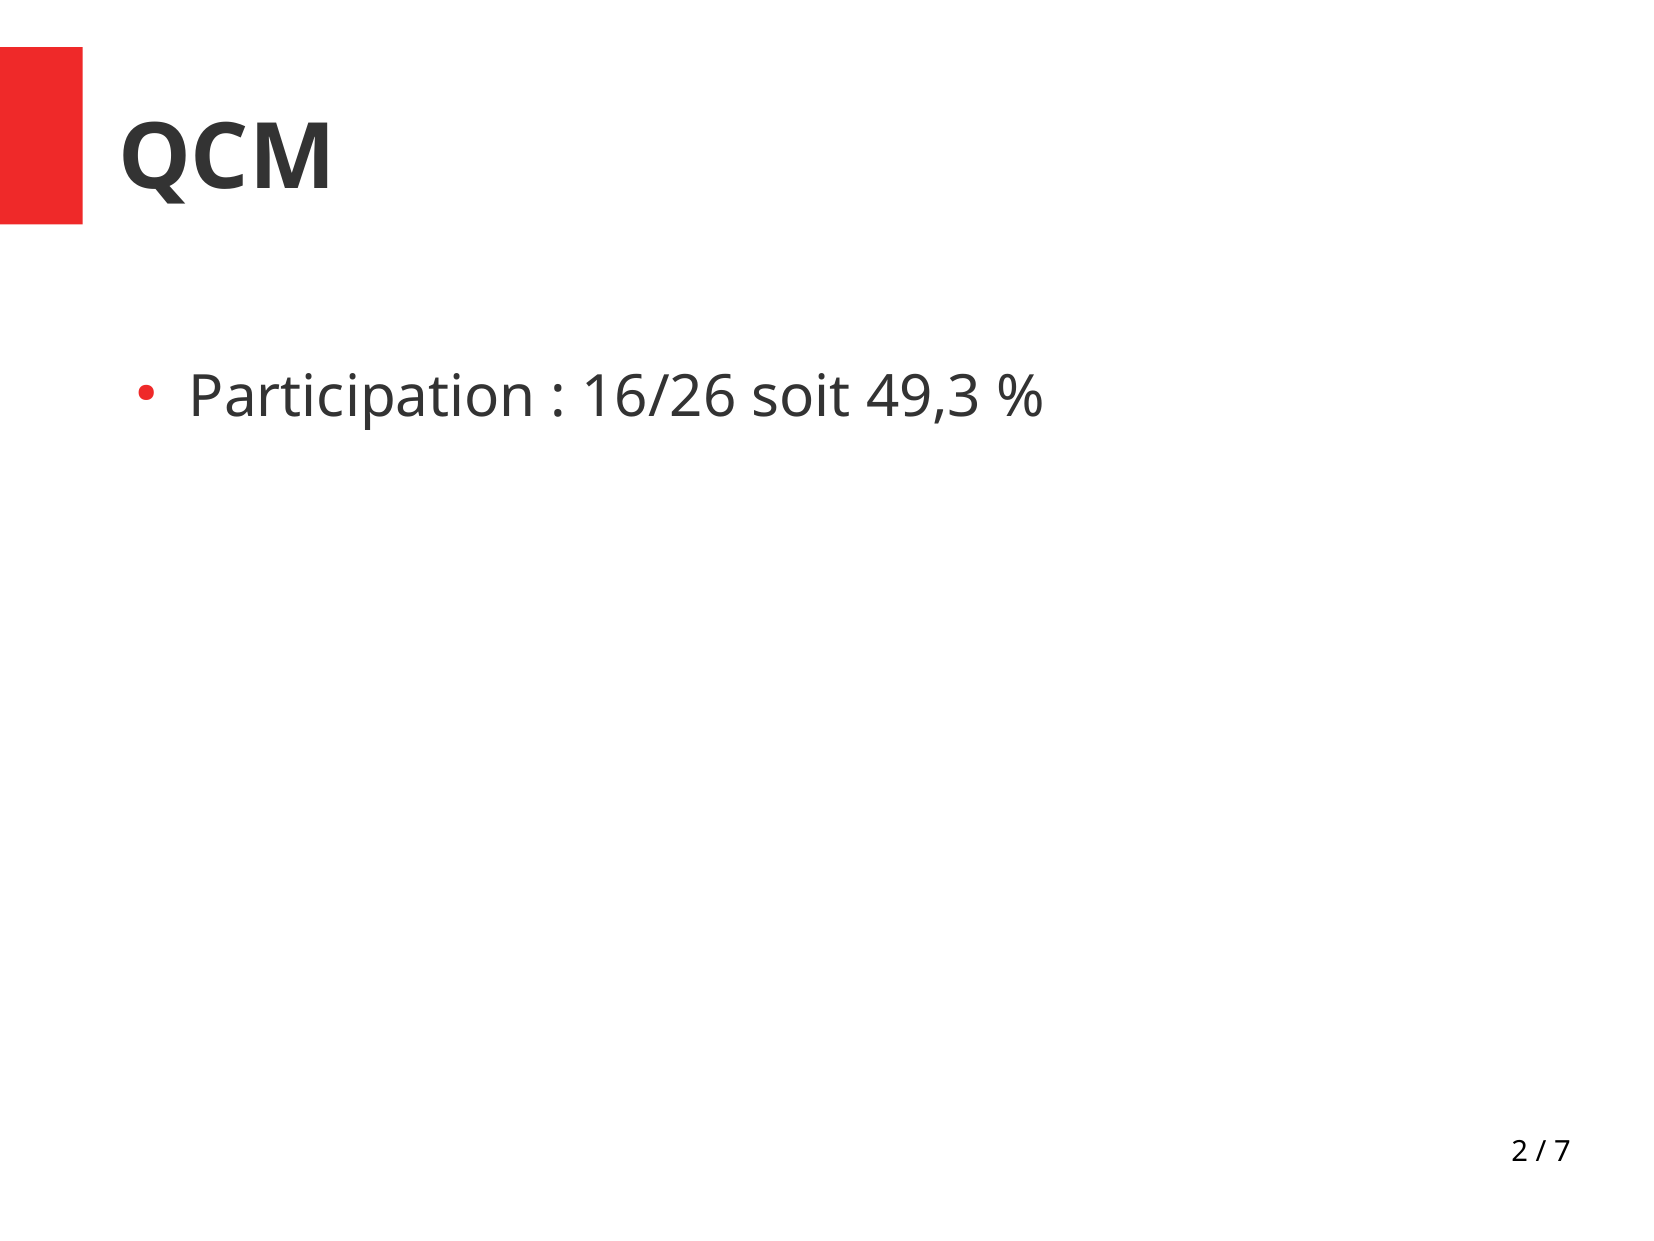

# QCM
Participation : 16/26 soit 49,3 %
2